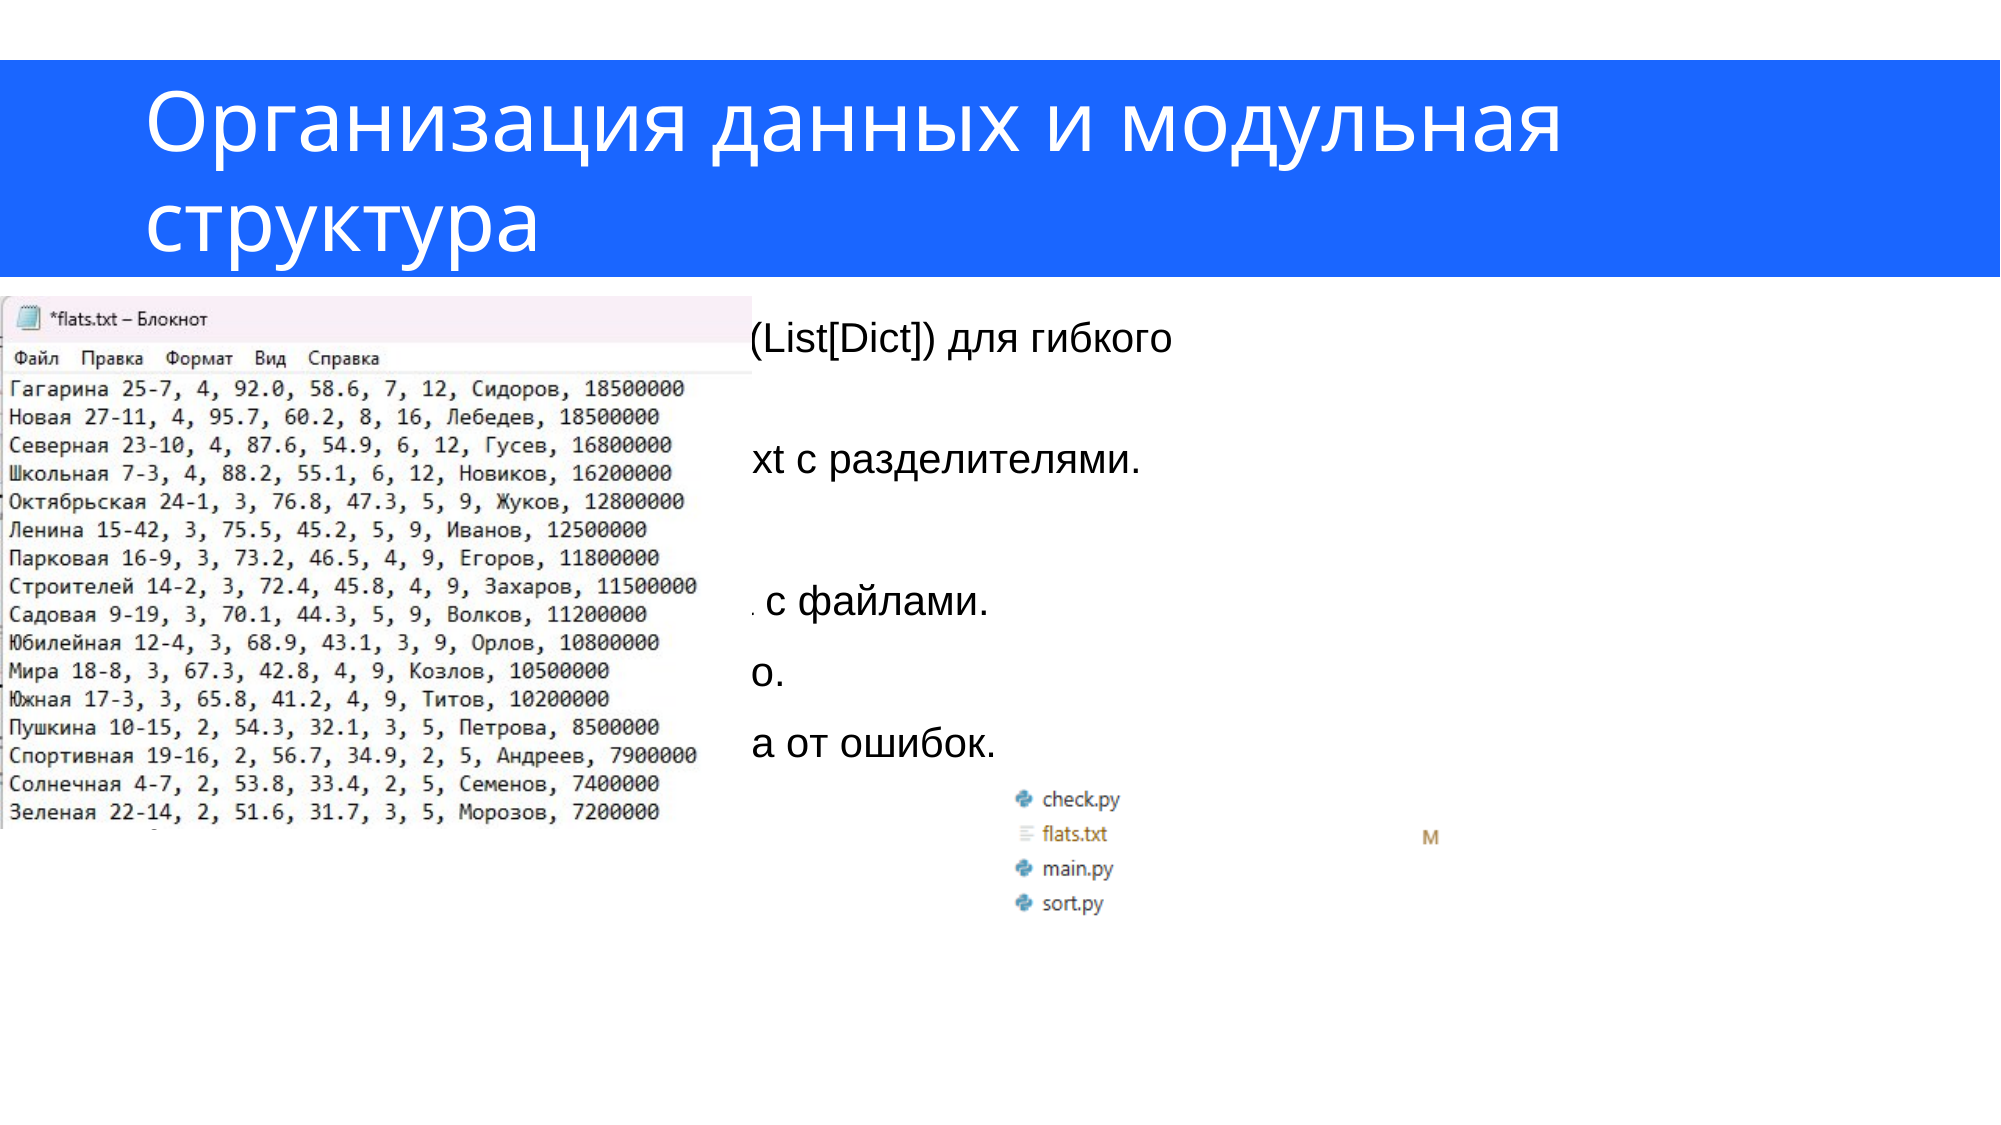

# Организация данных и модульная структура
Структура: Список словарей (List[Dict]) для гибкого
доступа к атрибутам.​
Хранение: Текстовый файл .txt с разделителями.​
Модули:​
main.py: Интерфейс и работа с файлами.​
sort.py: Алгоритмическое ядро.​
check.py: Валидация и защита от ошибок.